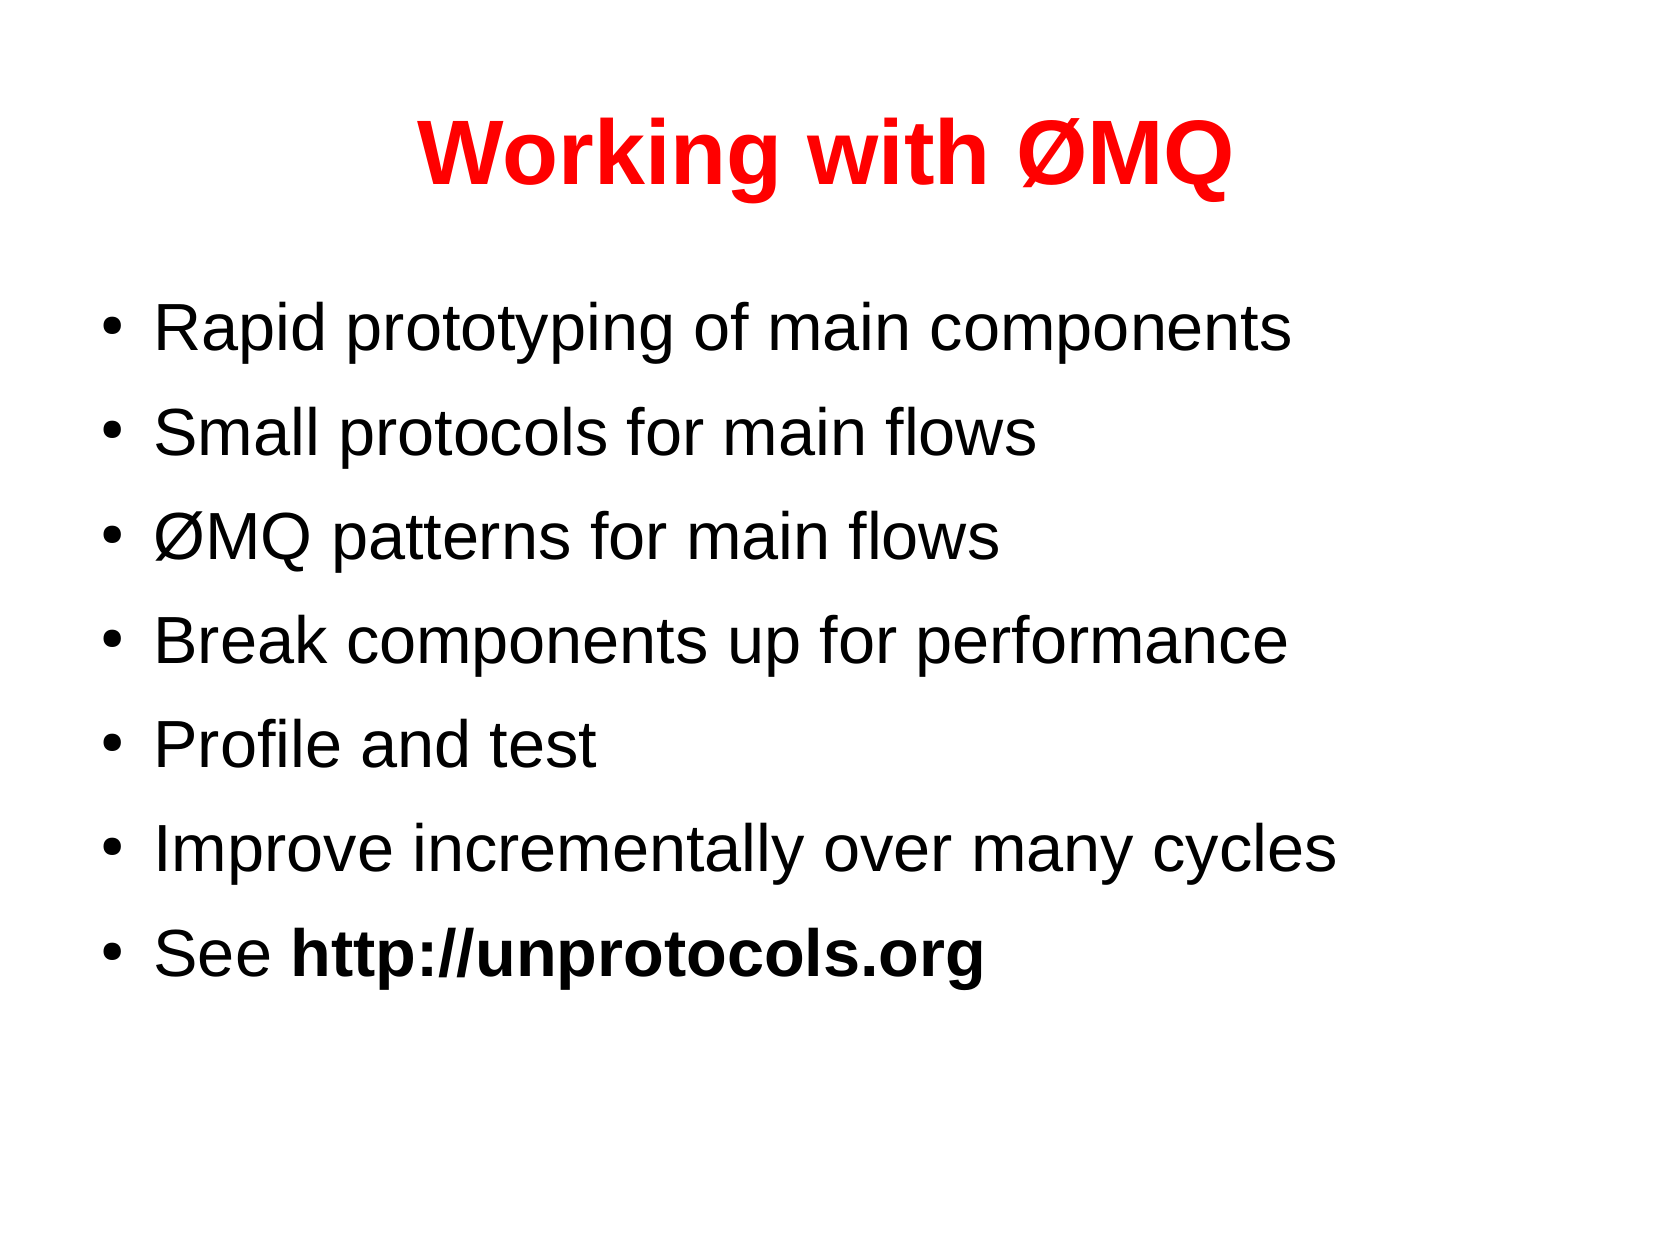

# Working with ØMQ
Rapid prototyping of main components
Small protocols for main flows
ØMQ patterns for main flows
Break components up for performance
Profile and test
Improve incrementally over many cycles
See http://unprotocols.org